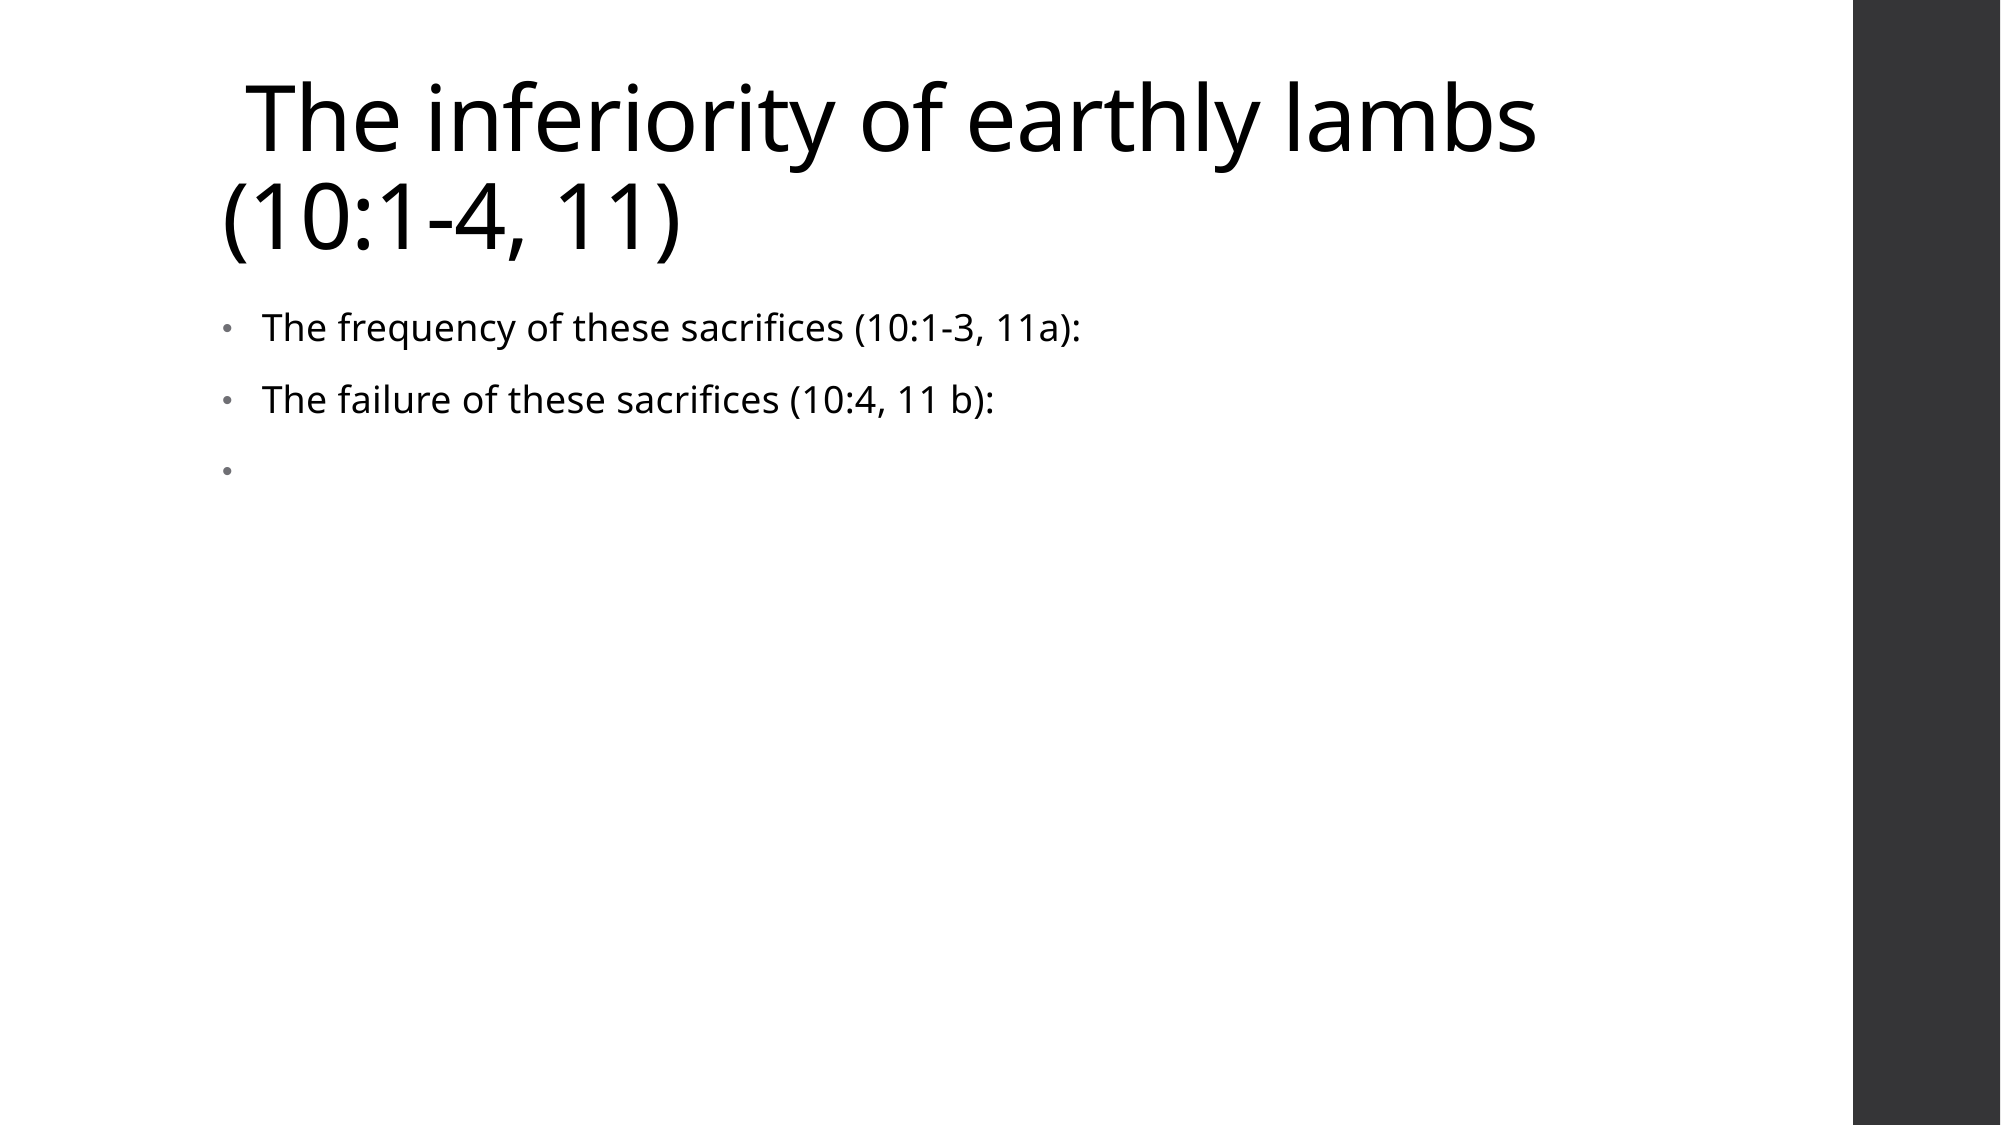

# The inferiority of earthly lambs (10:1-4, 11)
 The frequency of these sacrifices (10:1-3, 11a):
 The failure of these sacrifices (10:4, 11 b):